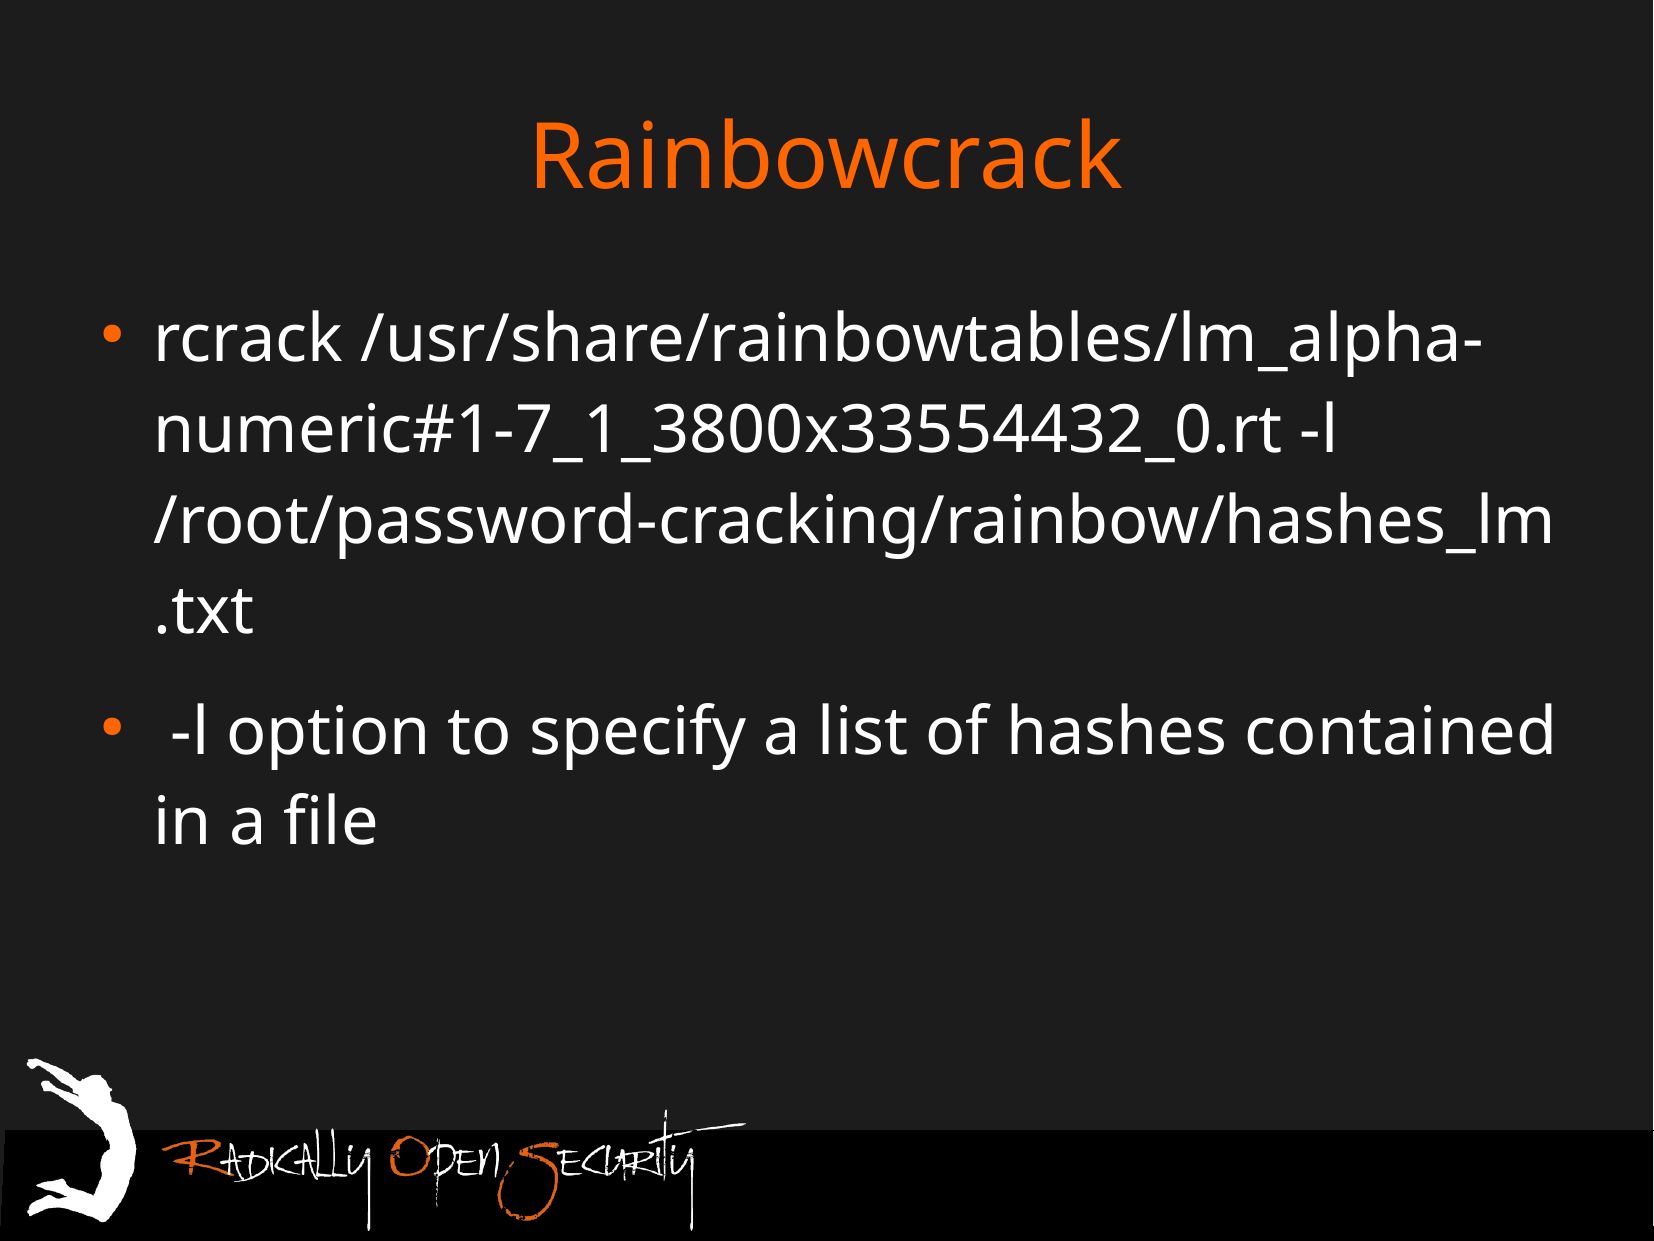

# Rainbowcrack
rcrack /usr/share/rainbowtables/lm_alpha-numeric#1-7_1_3800x33554432_0.rt -l /root/password-cracking/rainbow/hashes_lm.txt
 -l option to specify a list of hashes contained in a file